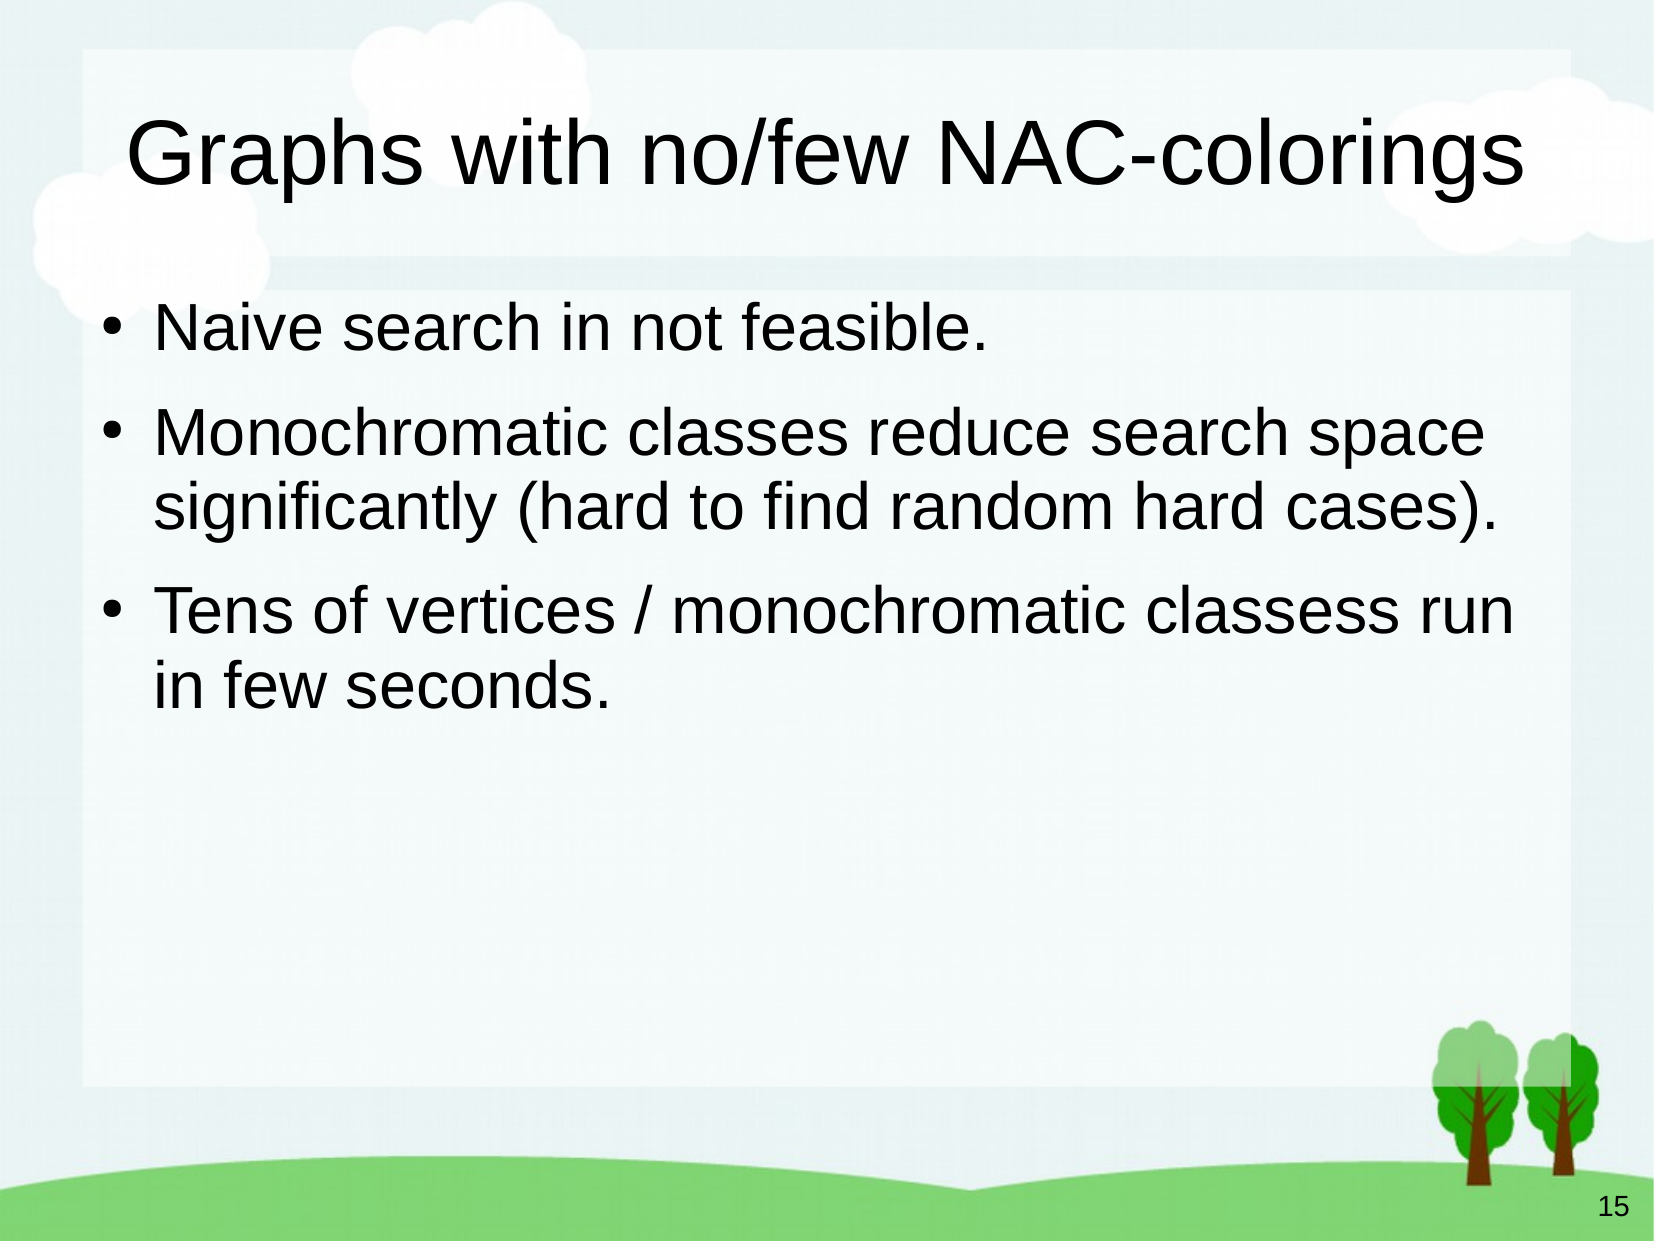

# Graphs with no/few NAC-colorings
Naive search in not feasible.
Monochromatic classes reduce search space significantly (hard to find random hard cases).
Tens of vertices / monochromatic classess run in few seconds.
15